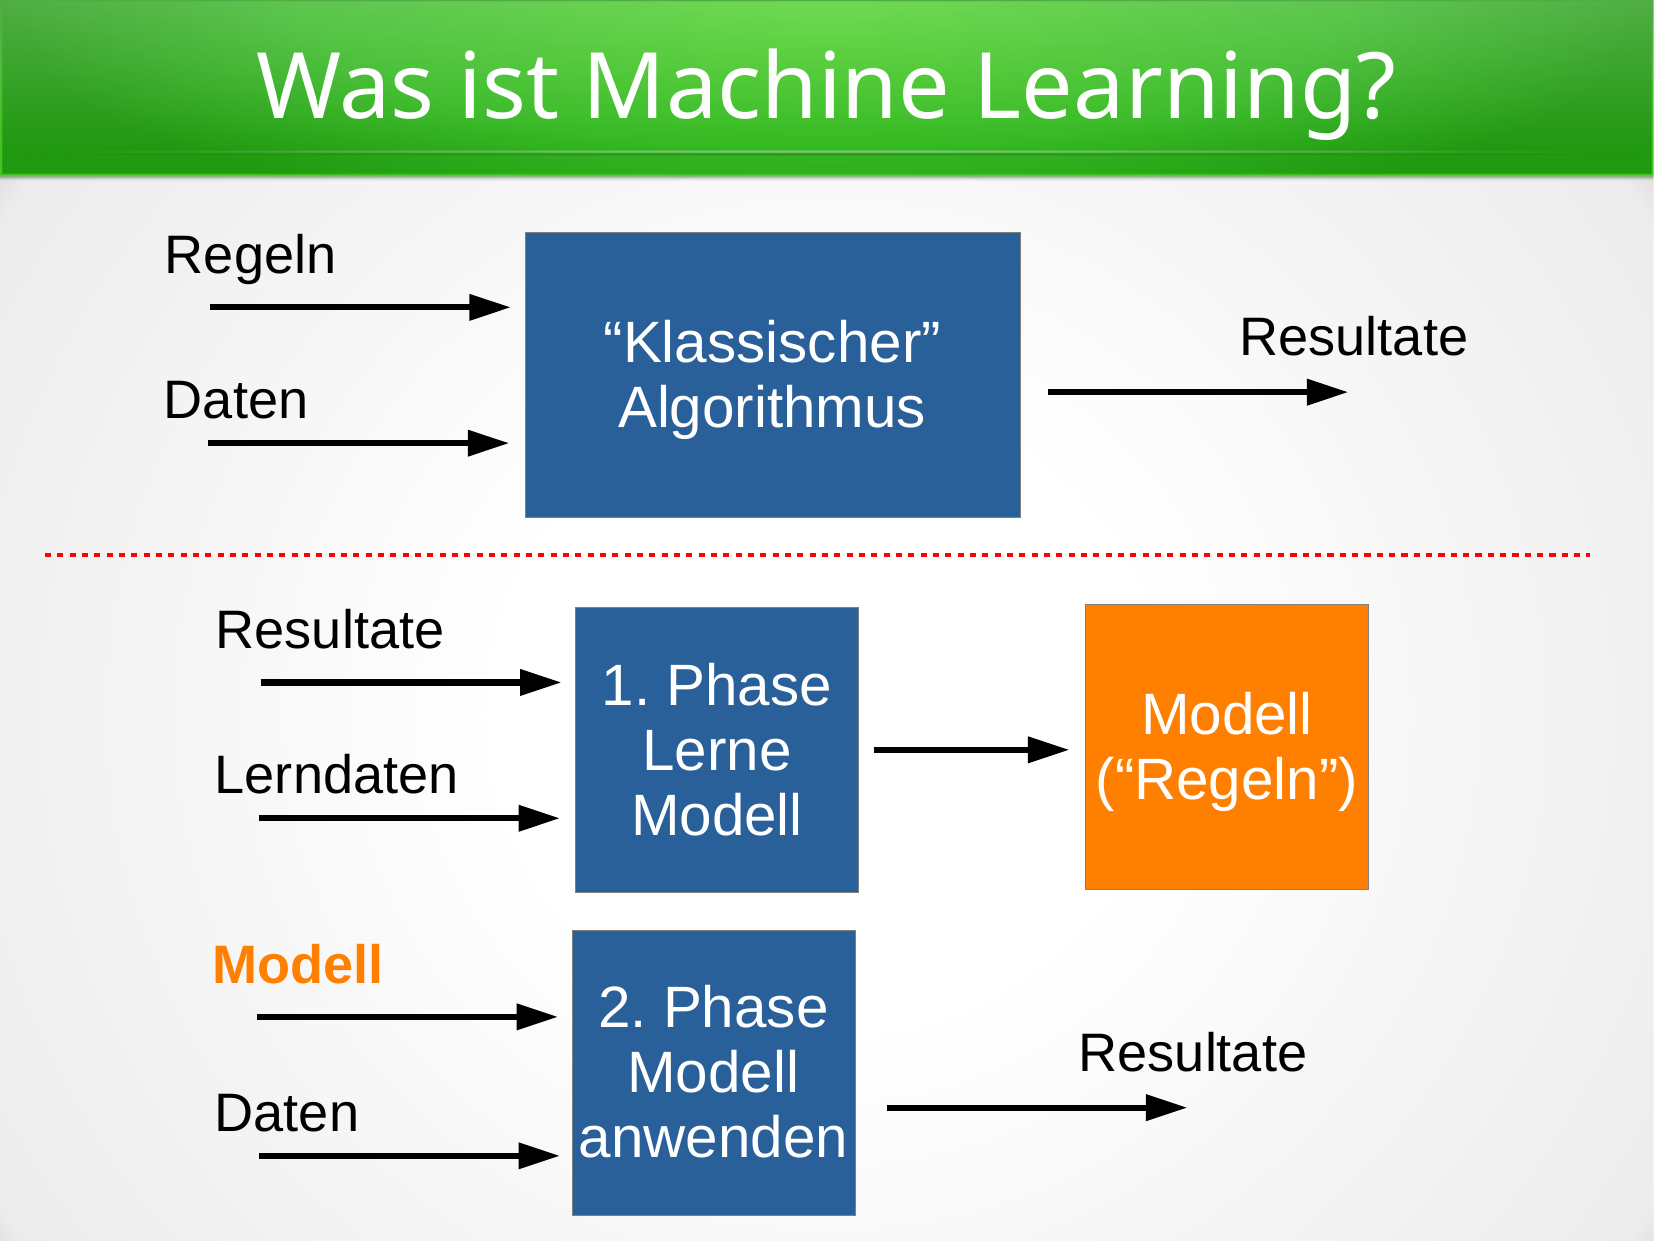

# Was ist Machine Learning?
Regeln
“Klassischer”
Algorithmus
Resultate
Daten
Resultate
Model
(“Regeln”)
Modell
(“Regeln”)
1)
Learning
Model
1)
Learning
Phase
1. Phase
Lerne
Modell
Lerndaten
Modell
2. Phase
Modell
anwenden
Resultate
Daten